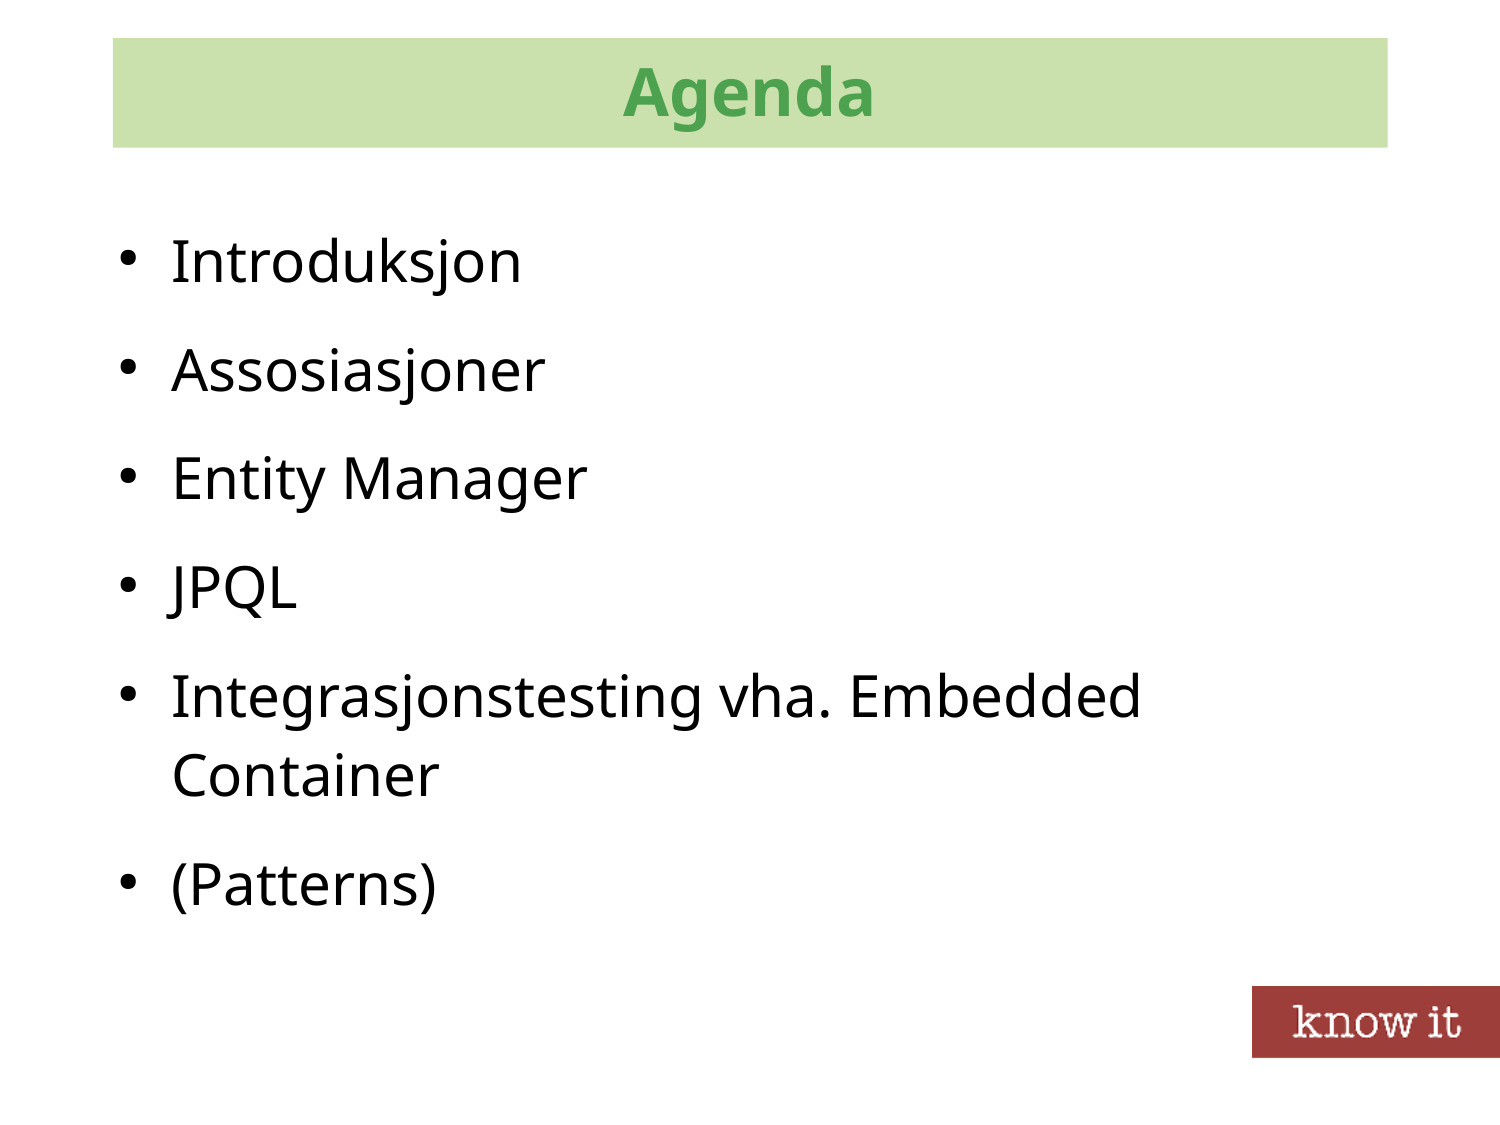

Agenda
# Introduksjon
Assosiasjoner
Entity Manager
JPQL
Integrasjonstesting vha. Embedded Container
(Patterns)